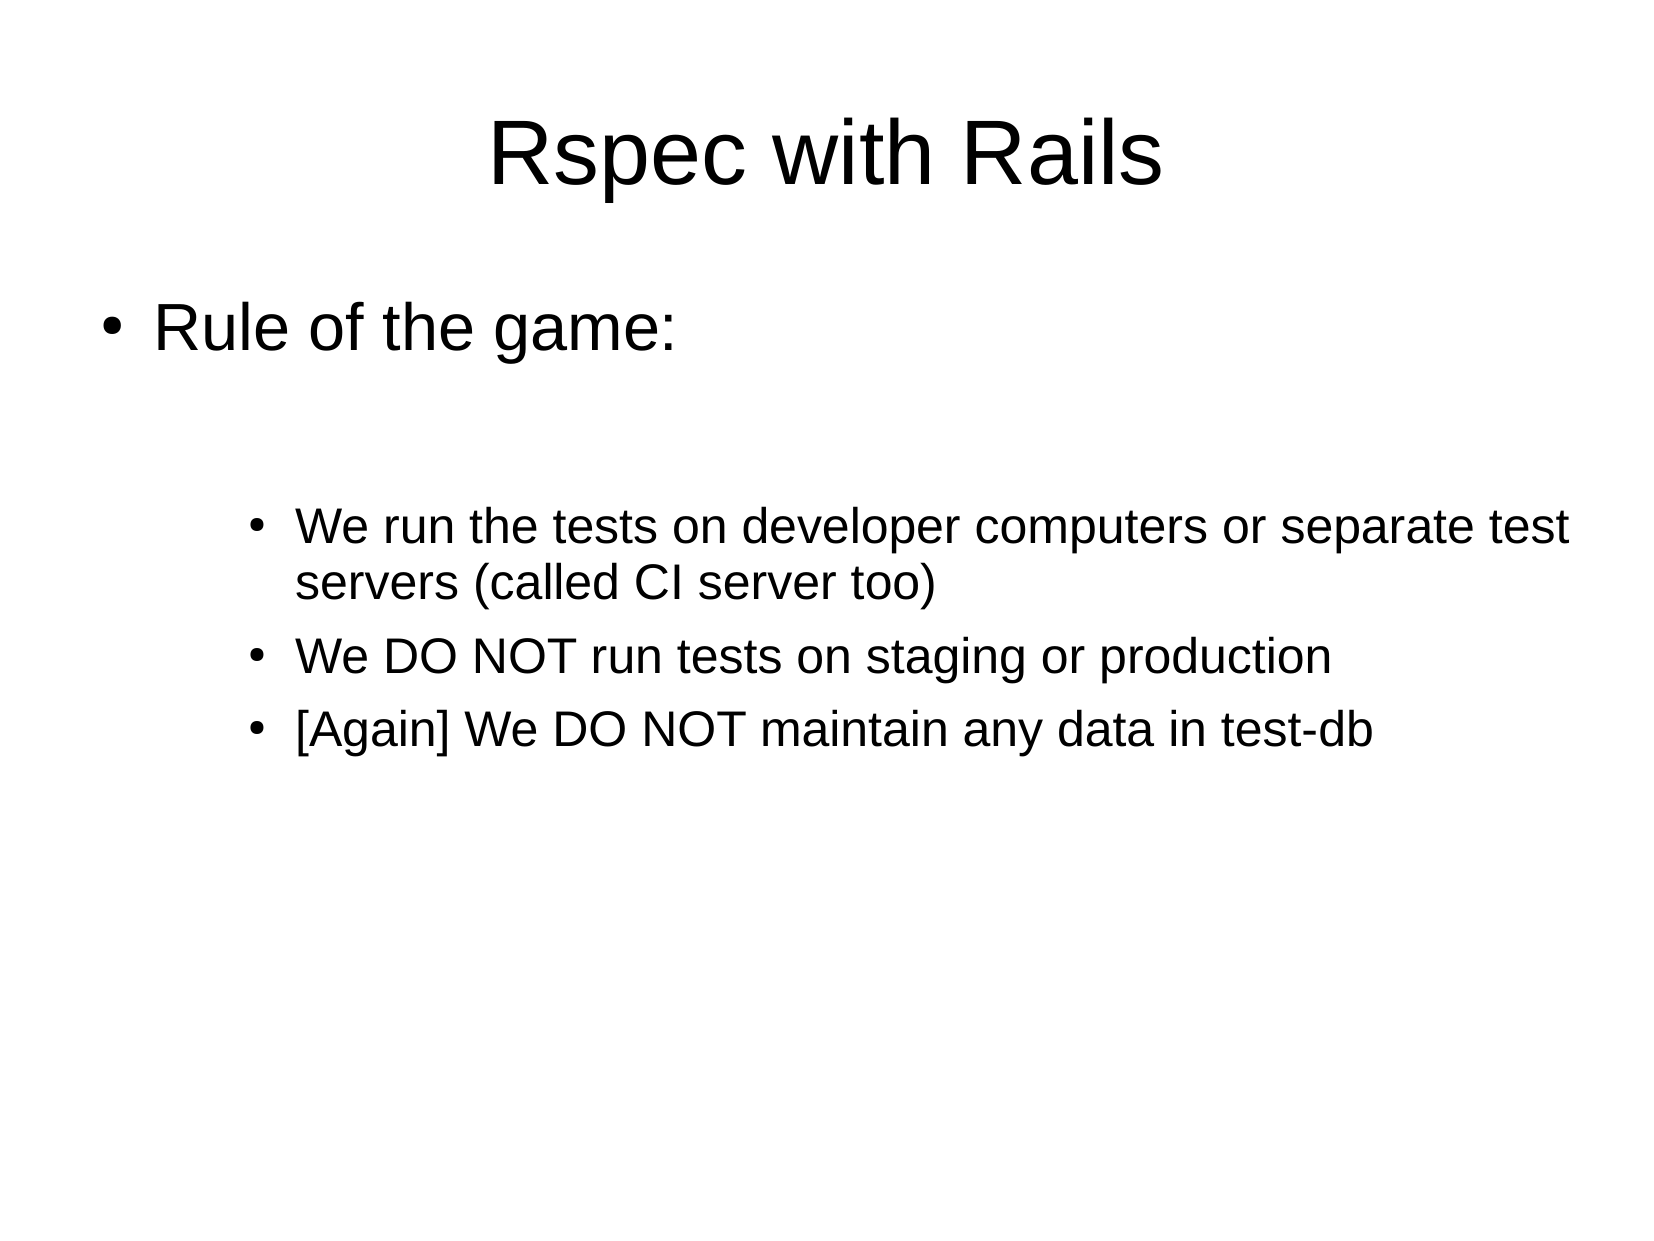

# Rspec with Rails
Rule of the game:
We run the tests on developer computers or separate test servers (called CI server too)
We DO NOT run tests on staging or production
[Again] We DO NOT maintain any data in test-db